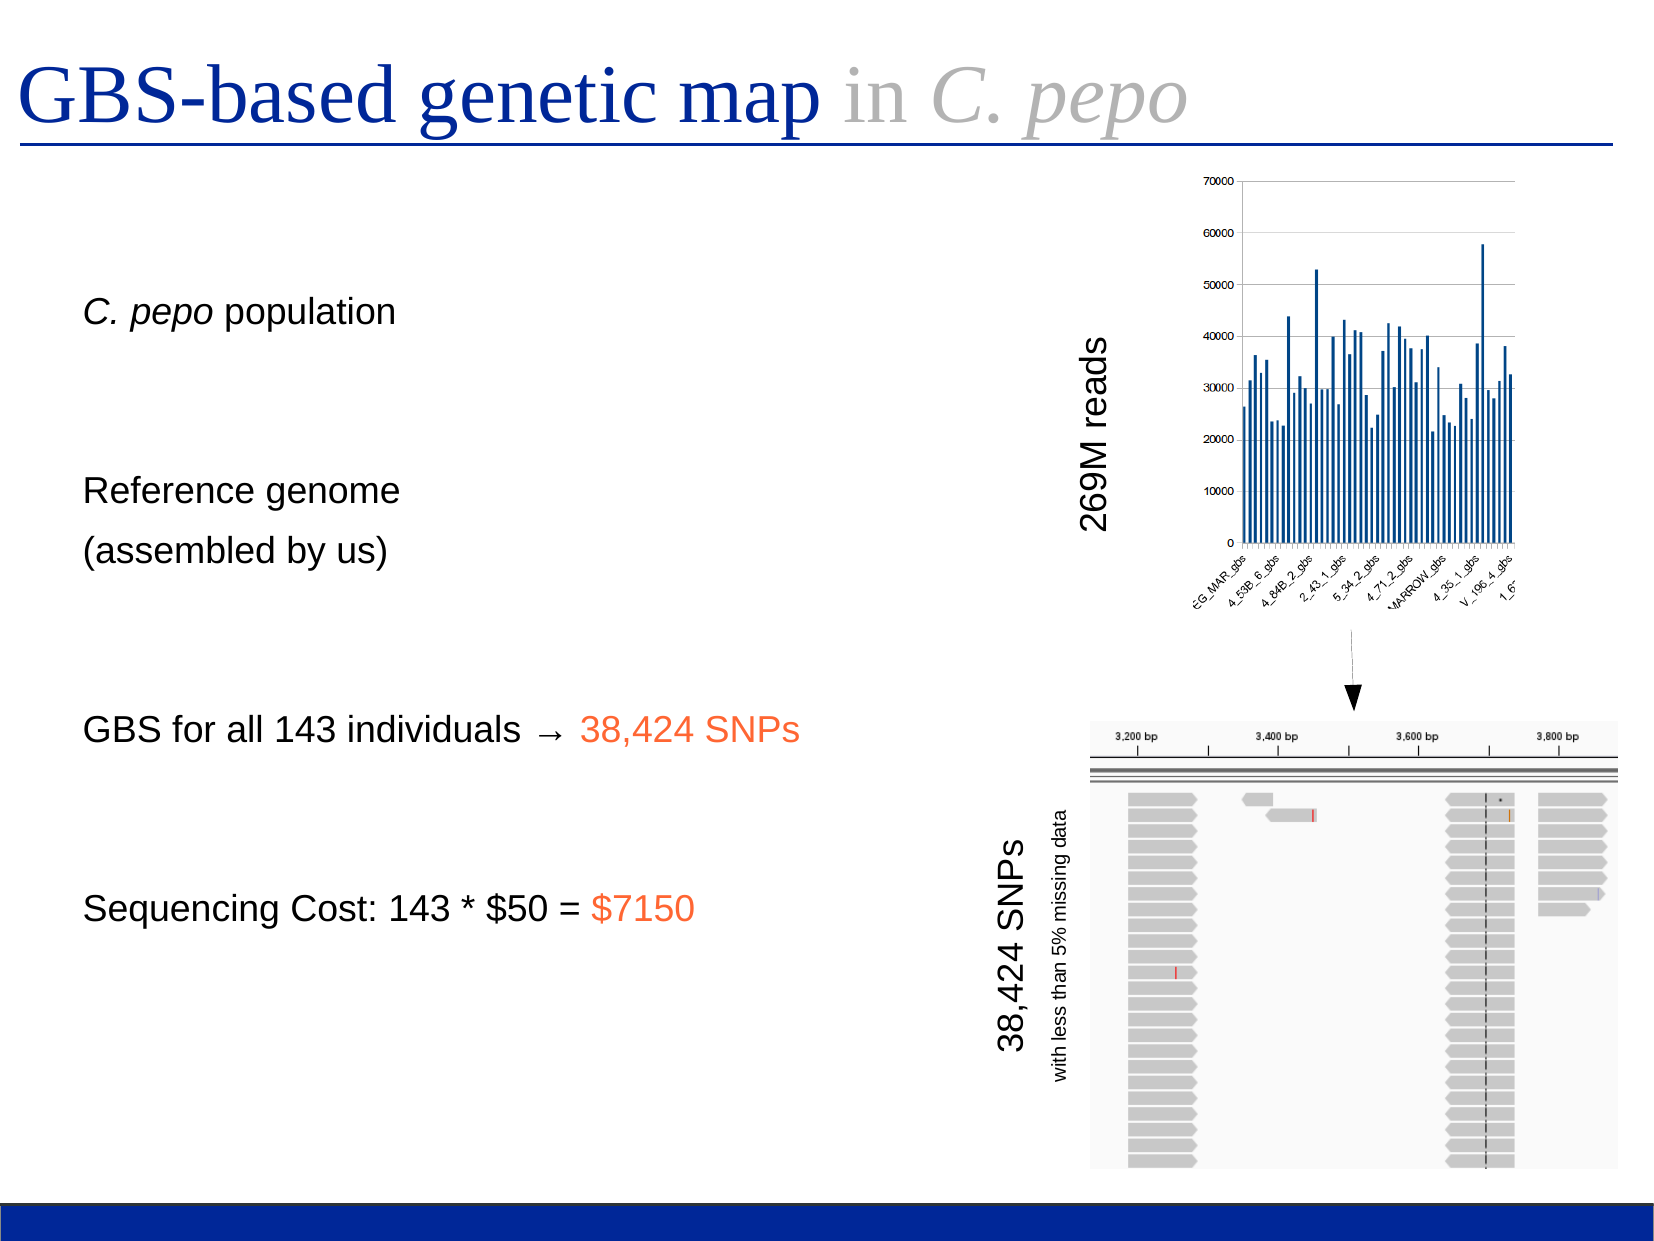

# GBS-based genetic map in C. pepo
C. pepo population
Reference genome
(assembled by us)
GBS for all 143 individuals → 38,424 SNPs
Sequencing Cost: 143 * $50 = $7150
269M reads
38,424 SNPs
with less than 5% missing data